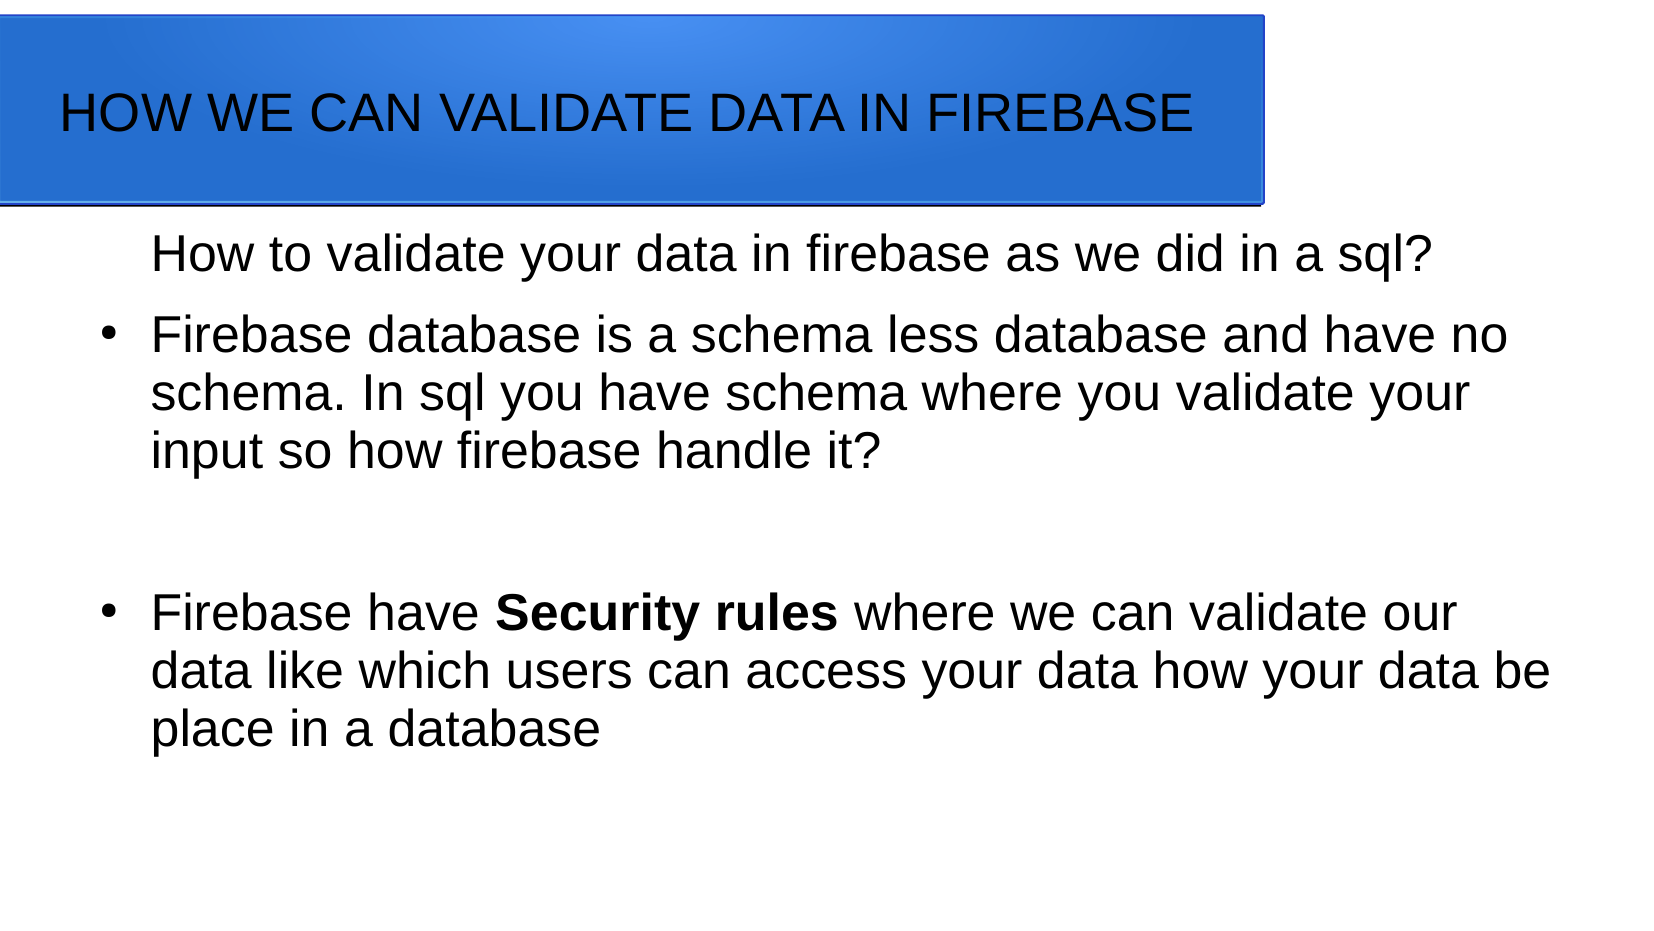

HOW WE CAN VALIDATE DATA IN FIREBASE
# How to validate your data in firebase as we did in a sql?
Firebase database is a schema less database and have no schema. In sql you have schema where you validate your input so how firebase handle it?
Firebase have Security rules where we can validate our data like which users can access your data how your data be place in a database